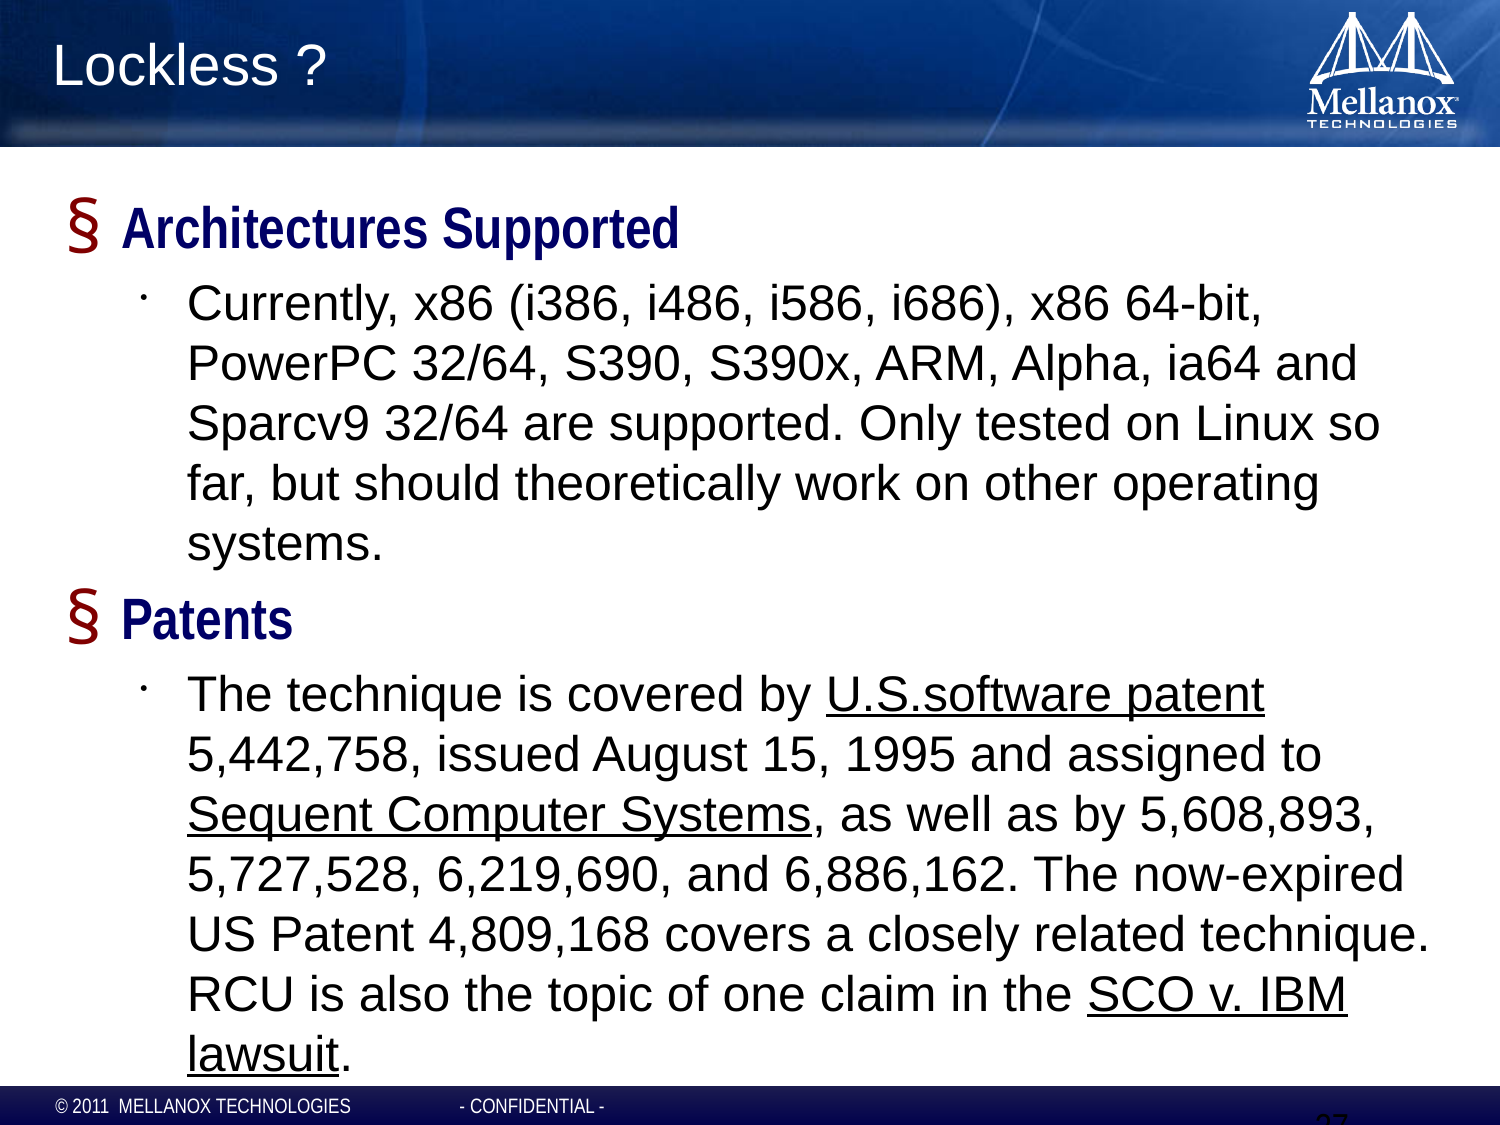

# Lockless ?
Architectures Supported
Currently, x86 (i386, i486, i586, i686), x86 64-bit, PowerPC 32/64, S390, S390x, ARM, Alpha, ia64 and Sparcv9 32/64 are supported. Only tested on Linux so far, but should theoretically work on other operating systems.
Patents
The technique is covered by U.S.software patent 5,442,758, issued August 15, 1995 and assigned to Sequent Computer Systems, as well as by 5,608,893, 5,727,528, 6,219,690, and 6,886,162. The now-expired US Patent 4,809,168 covers a closely related technique. RCU is also the topic of one claim in the SCO v. IBM lawsuit.